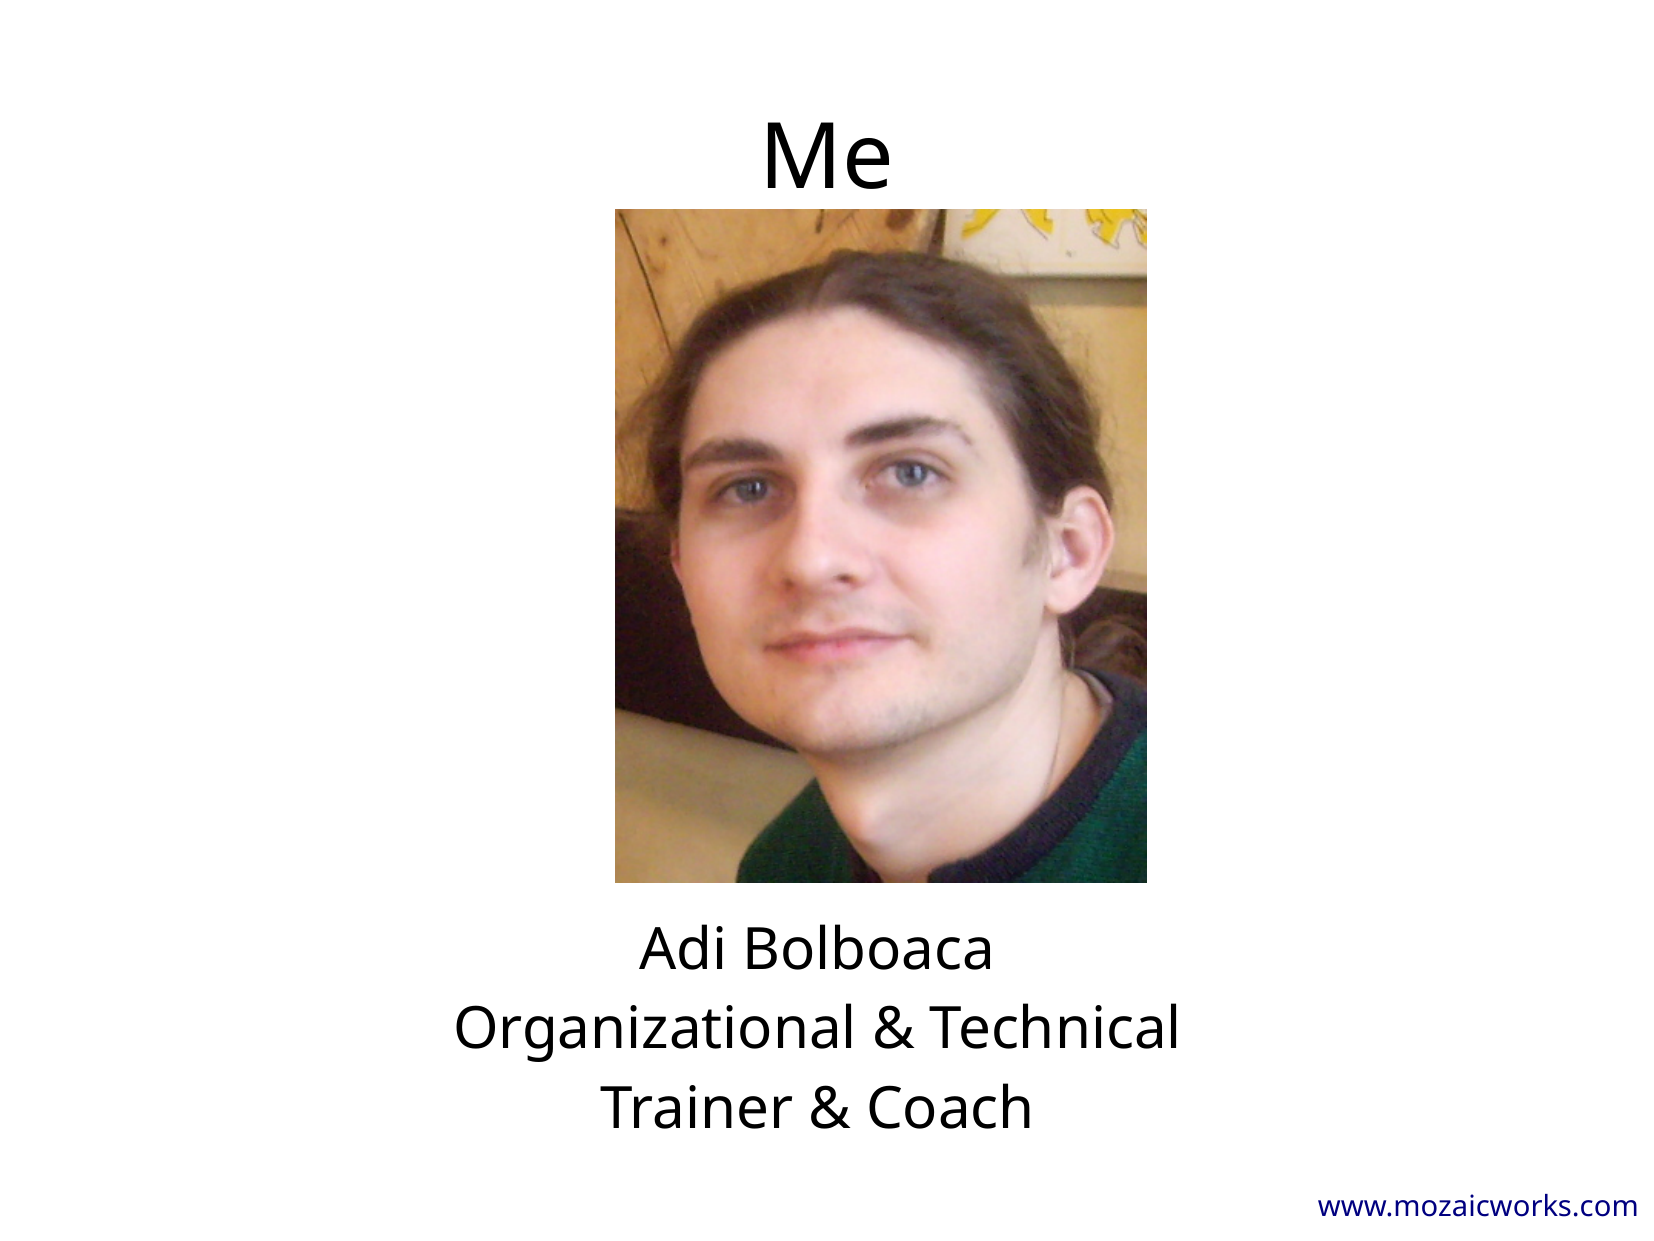

# Me
Adi Bolboaca
Organizational & Technical
Trainer & Coach
www.mozaicworks.com